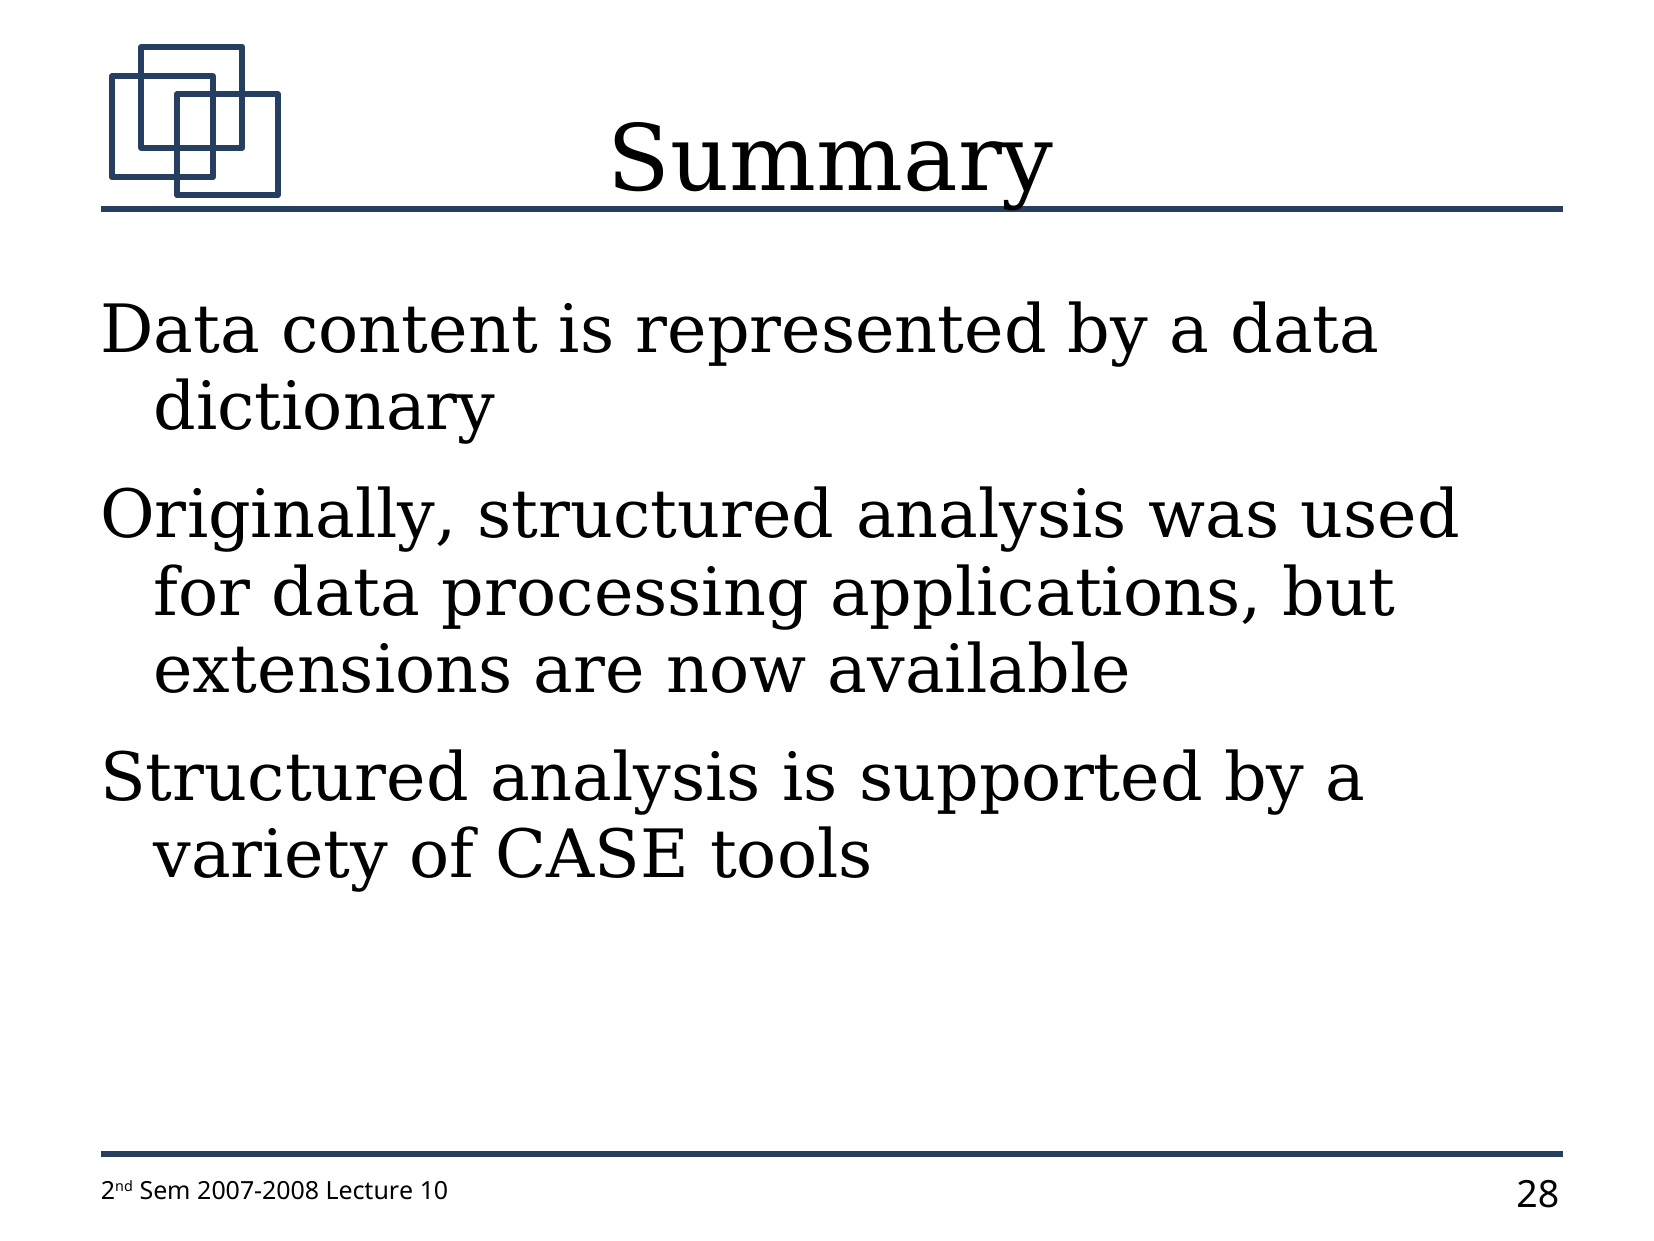

# Summary
Data content is represented by a data dictionary
Originally, structured analysis was used for data processing applications, but extensions are now available
Structured analysis is supported by a variety of CASE tools